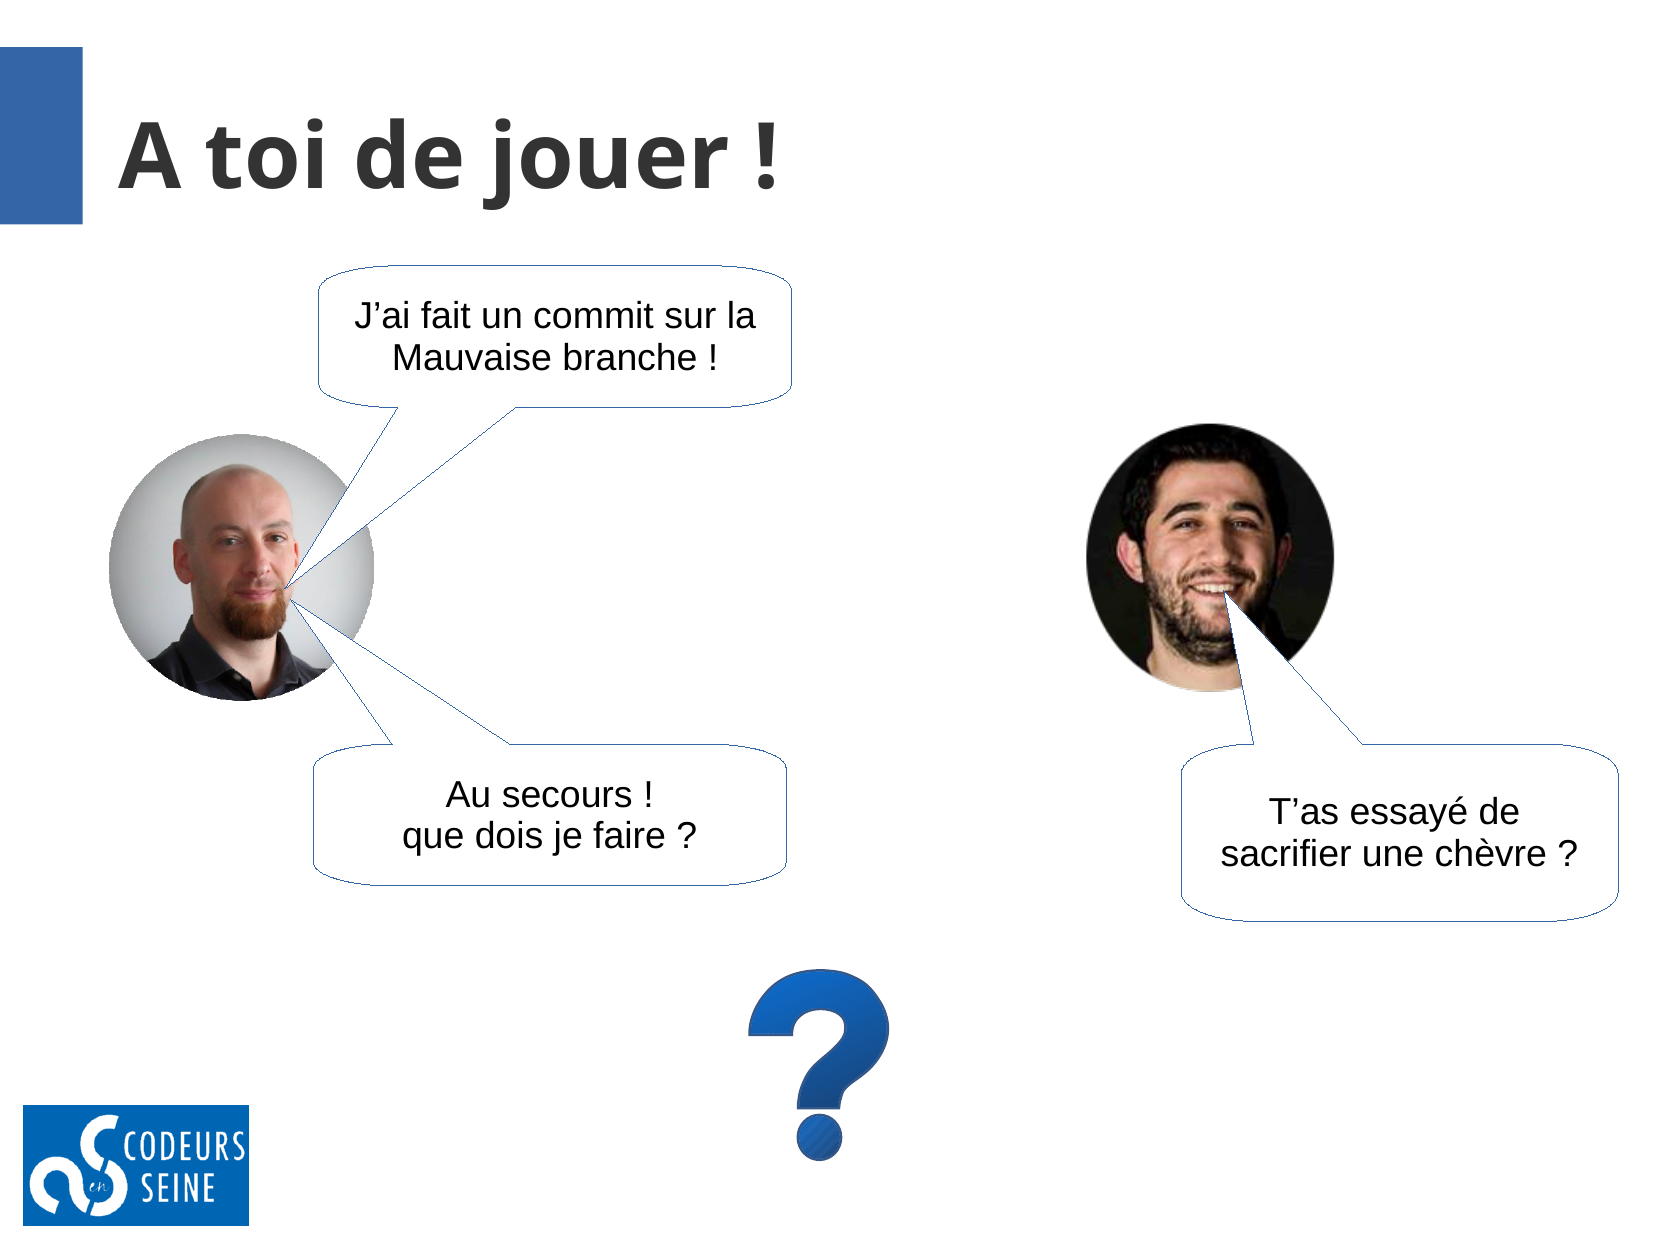

# A toi de jouer !
J’ai fait un commit sur la
Mauvaise branche !
Au secours !
que dois je faire ?
T’as essayé de
sacrifier une chèvre ?